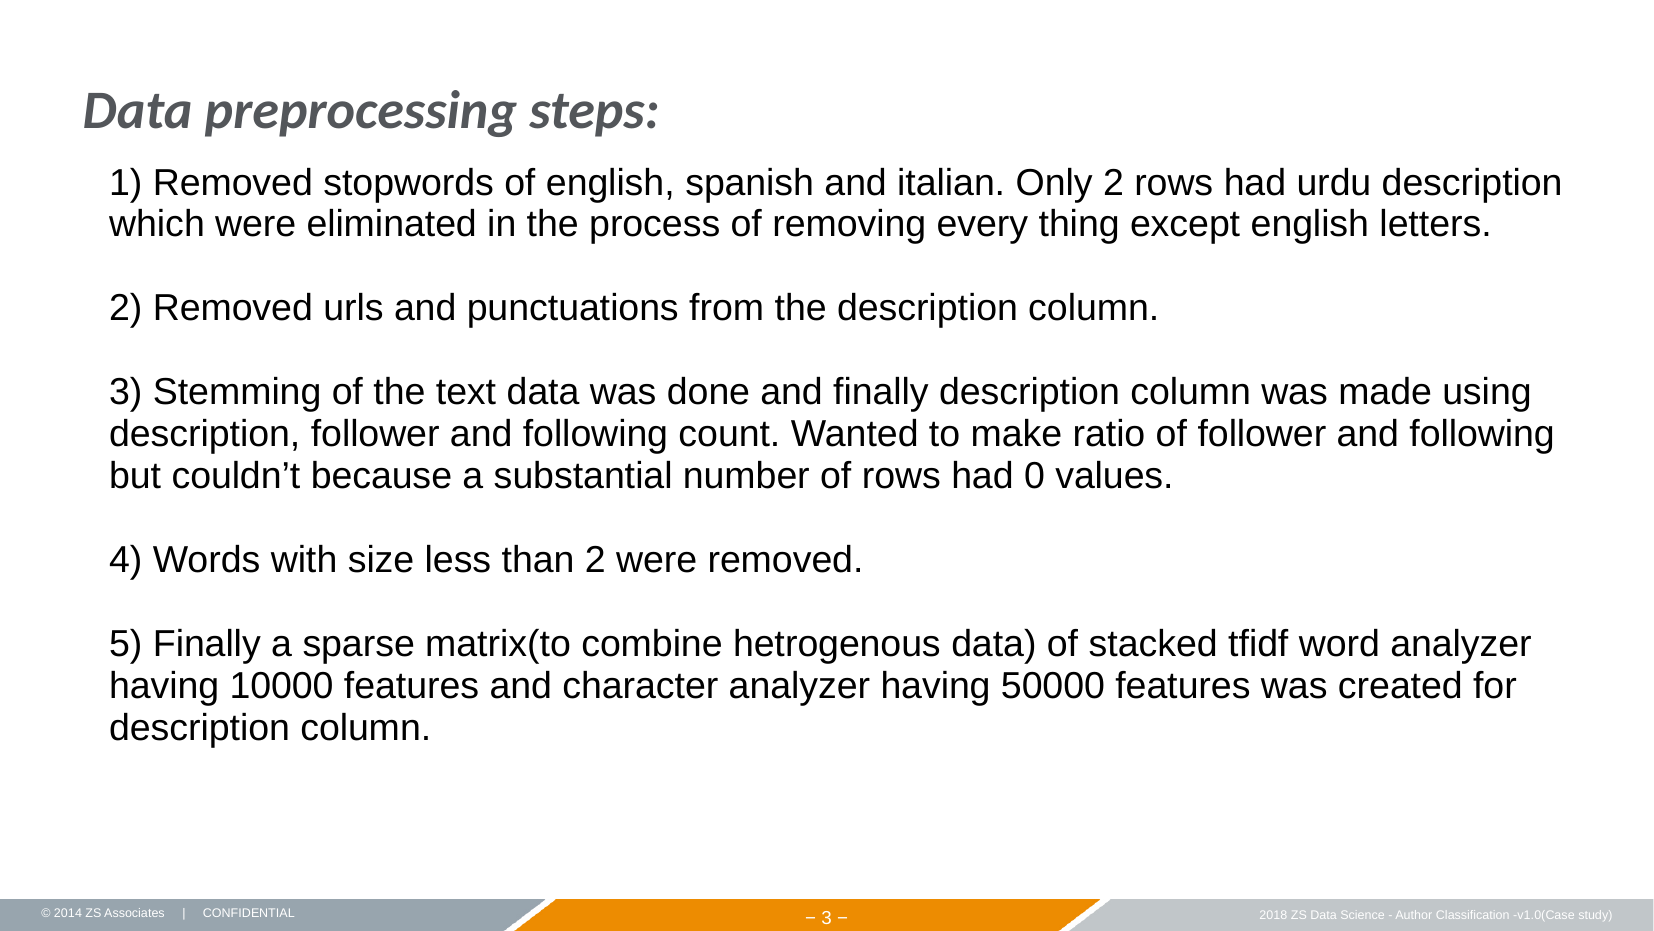

# Data preprocessing steps:
1) Removed stopwords of english, spanish and italian. Only 2 rows had urdu description which were eliminated in the process of removing every thing except english letters.
2) Removed urls and punctuations from the description column.
3) Stemming of the text data was done and finally description column was made using description, follower and following count. Wanted to make ratio of follower and following but couldn’t because a substantial number of rows had 0 values.
4) Words with size less than 2 were removed.
5) Finally a sparse matrix(to combine hetrogenous data) of stacked tfidf word analyzer having 10000 features and character analyzer having 50000 features was created for description column.